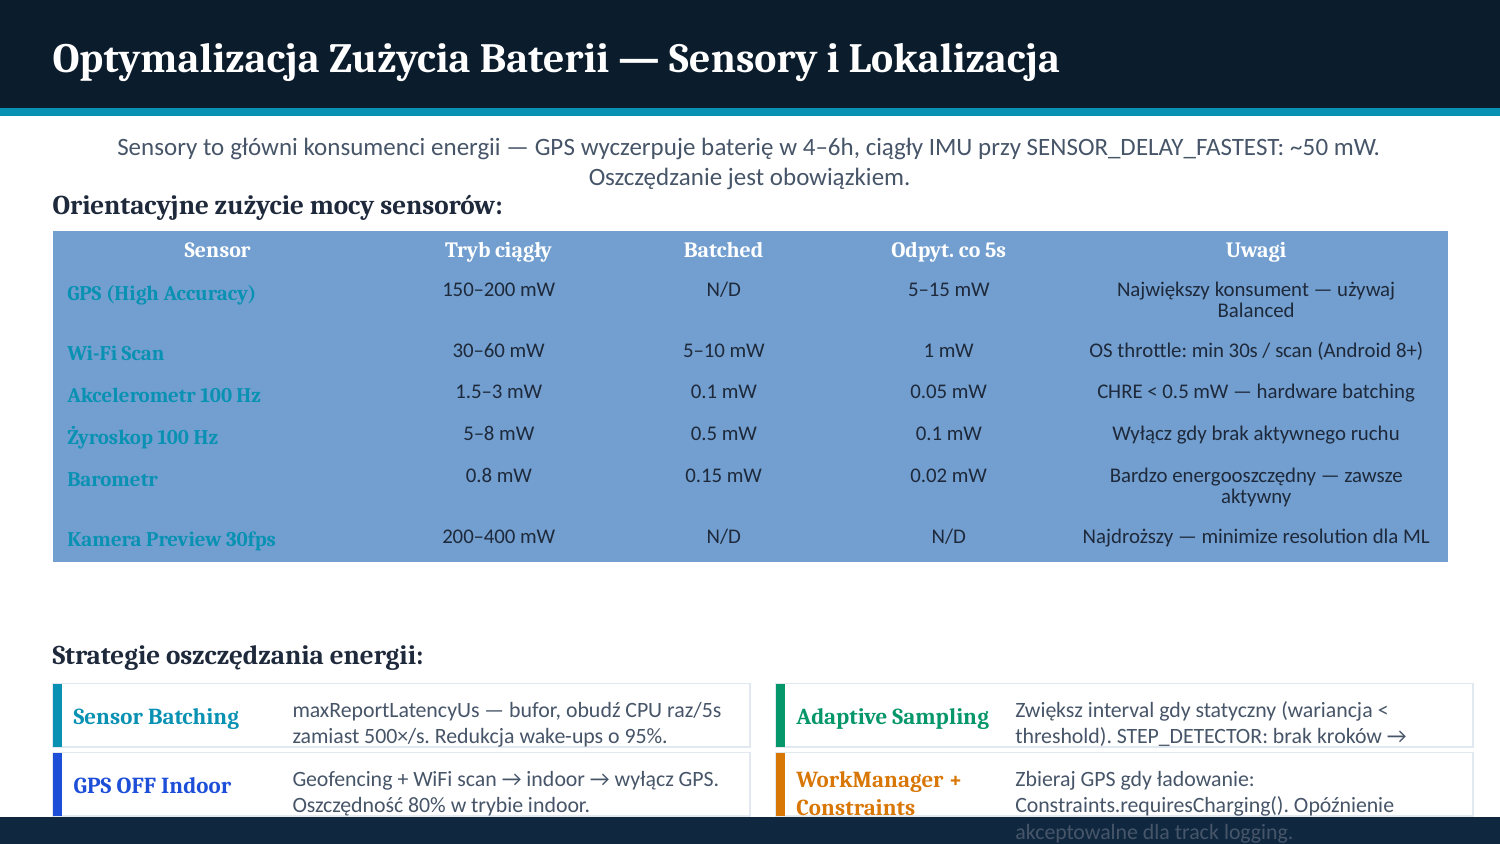

Optymalizacja Zużycia Baterii — Sensory i Lokalizacja
Sensory to główni konsumenci energii — GPS wyczerpuje baterię w 4–6h, ciągły IMU przy SENSOR_DELAY_FASTEST: ~50 mW. Oszczędzanie jest obowiązkiem.
Orientacyjne zużycie mocy sensorów:
| Sensor | Tryb ciągły | Batched | Odpyt. co 5s | Uwagi |
| --- | --- | --- | --- | --- |
| GPS (High Accuracy) | 150–200 mW | N/D | 5–15 mW | Największy konsument — używaj Balanced |
| Wi-Fi Scan | 30–60 mW | 5–10 mW | 1 mW | OS throttle: min 30s / scan (Android 8+) |
| Akcelerometr 100 Hz | 1.5–3 mW | 0.1 mW | 0.05 mW | CHRE < 0.5 mW — hardware batching |
| Żyroskop 100 Hz | 5–8 mW | 0.5 mW | 0.1 mW | Wyłącz gdy brak aktywnego ruchu |
| Barometr | 0.8 mW | 0.15 mW | 0.02 mW | Bardzo energooszczędny — zawsze aktywny |
| Kamera Preview 30fps | 200–400 mW | N/D | N/D | Najdroższy — minimize resolution dla ML |
Strategie oszczędzania energii:
Sensor Batching
maxReportLatencyUs — bufor, obudź CPU raz/5s zamiast 500×/s. Redukcja wake-ups o 95%.
Adaptive Sampling
Zwiększ interval gdy statyczny (wariancja < threshold). STEP_DETECTOR: brak kroków → wolniej.
GPS OFF Indoor
Geofencing + WiFi scan → indoor → wyłącz GPS. Oszczędność 80% w trybie indoor.
WorkManager + Constraints
Zbieraj GPS gdy ładowanie: Constraints.requiresCharging(). Opóźnienie akceptowalne dla track logging.